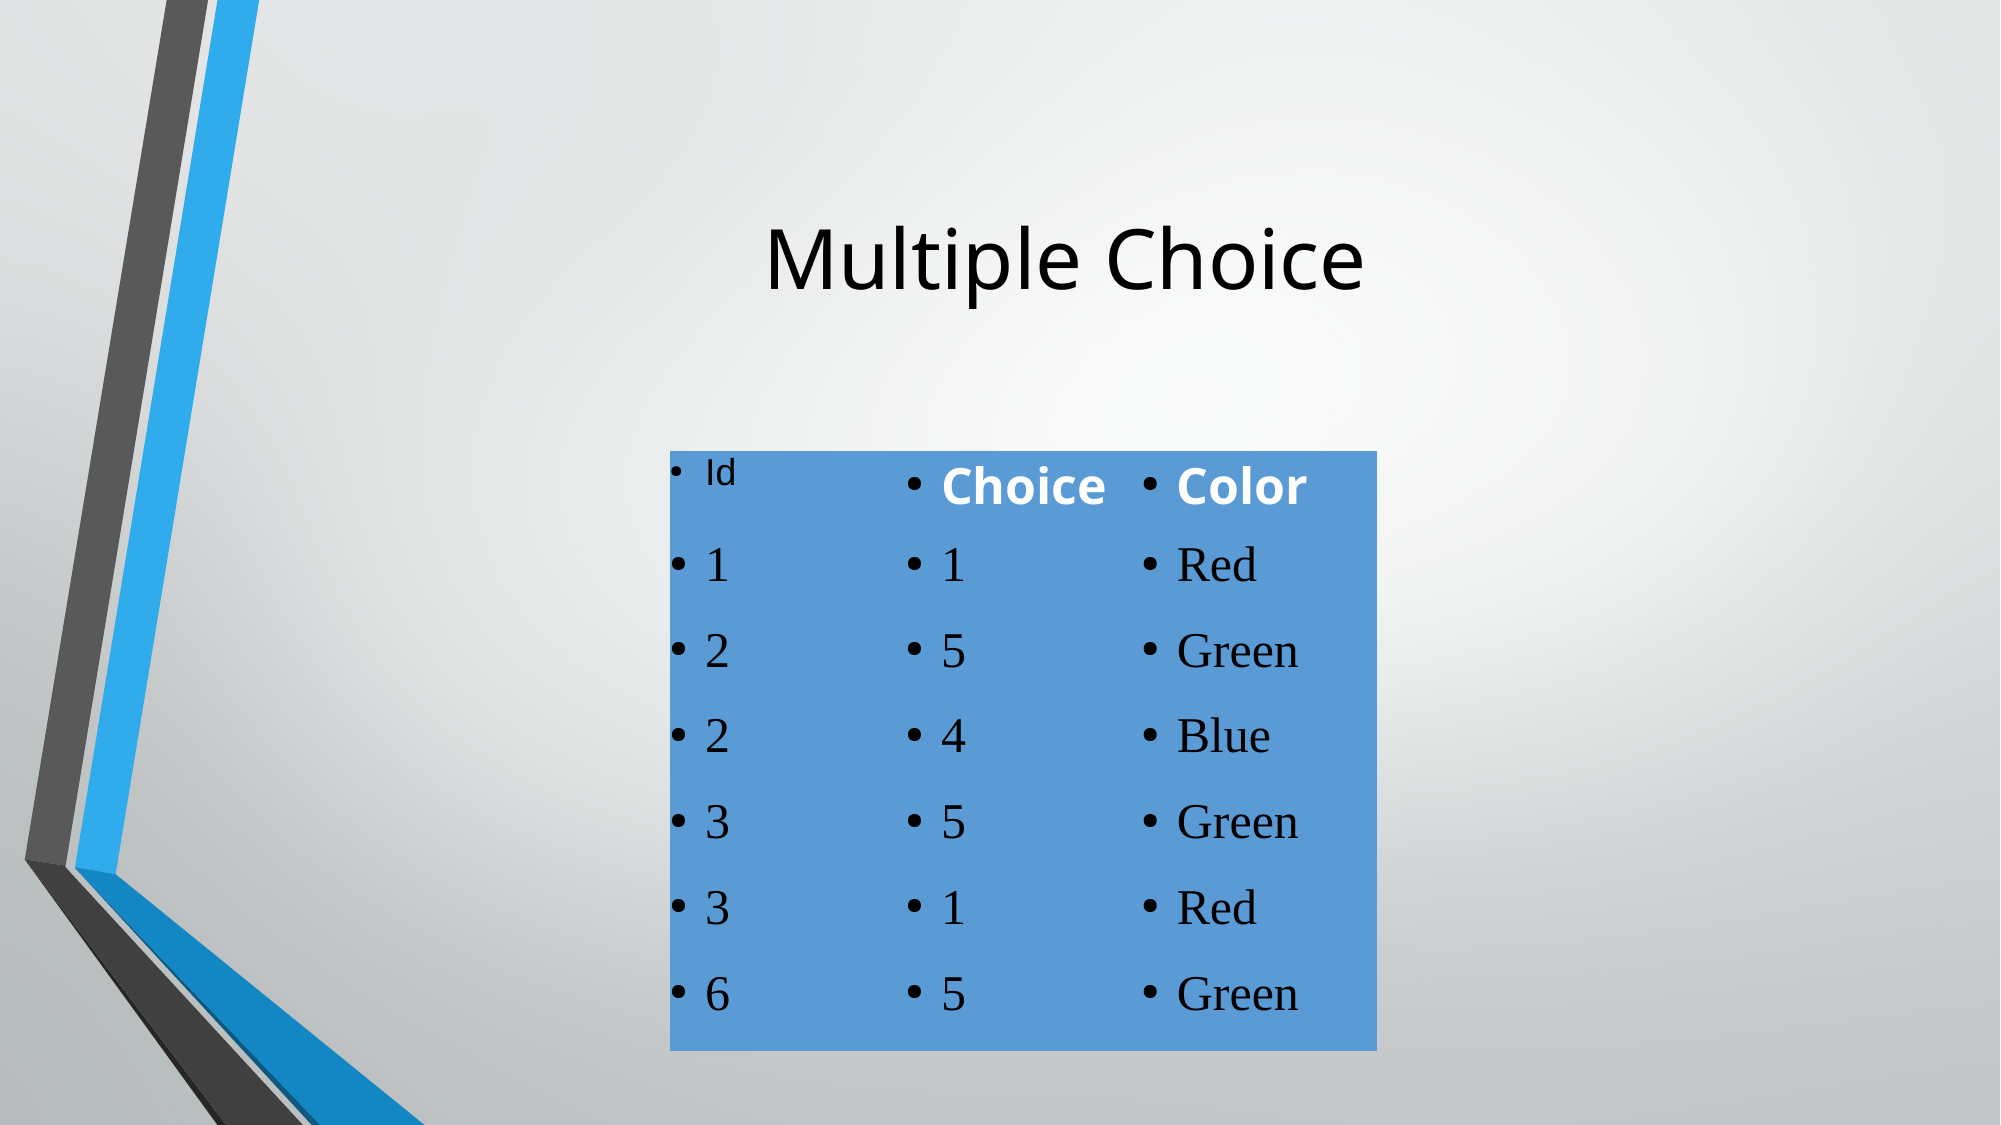

# Multiple Choice
| Id | Choice | Color |
| --- | --- | --- |
| 1 | 1 | Red |
| 2 | 5 | Green |
| 2 | 4 | Blue |
| 3 | 5 | Green |
| 3 | 1 | Red |
| 6 | 5 | Green |